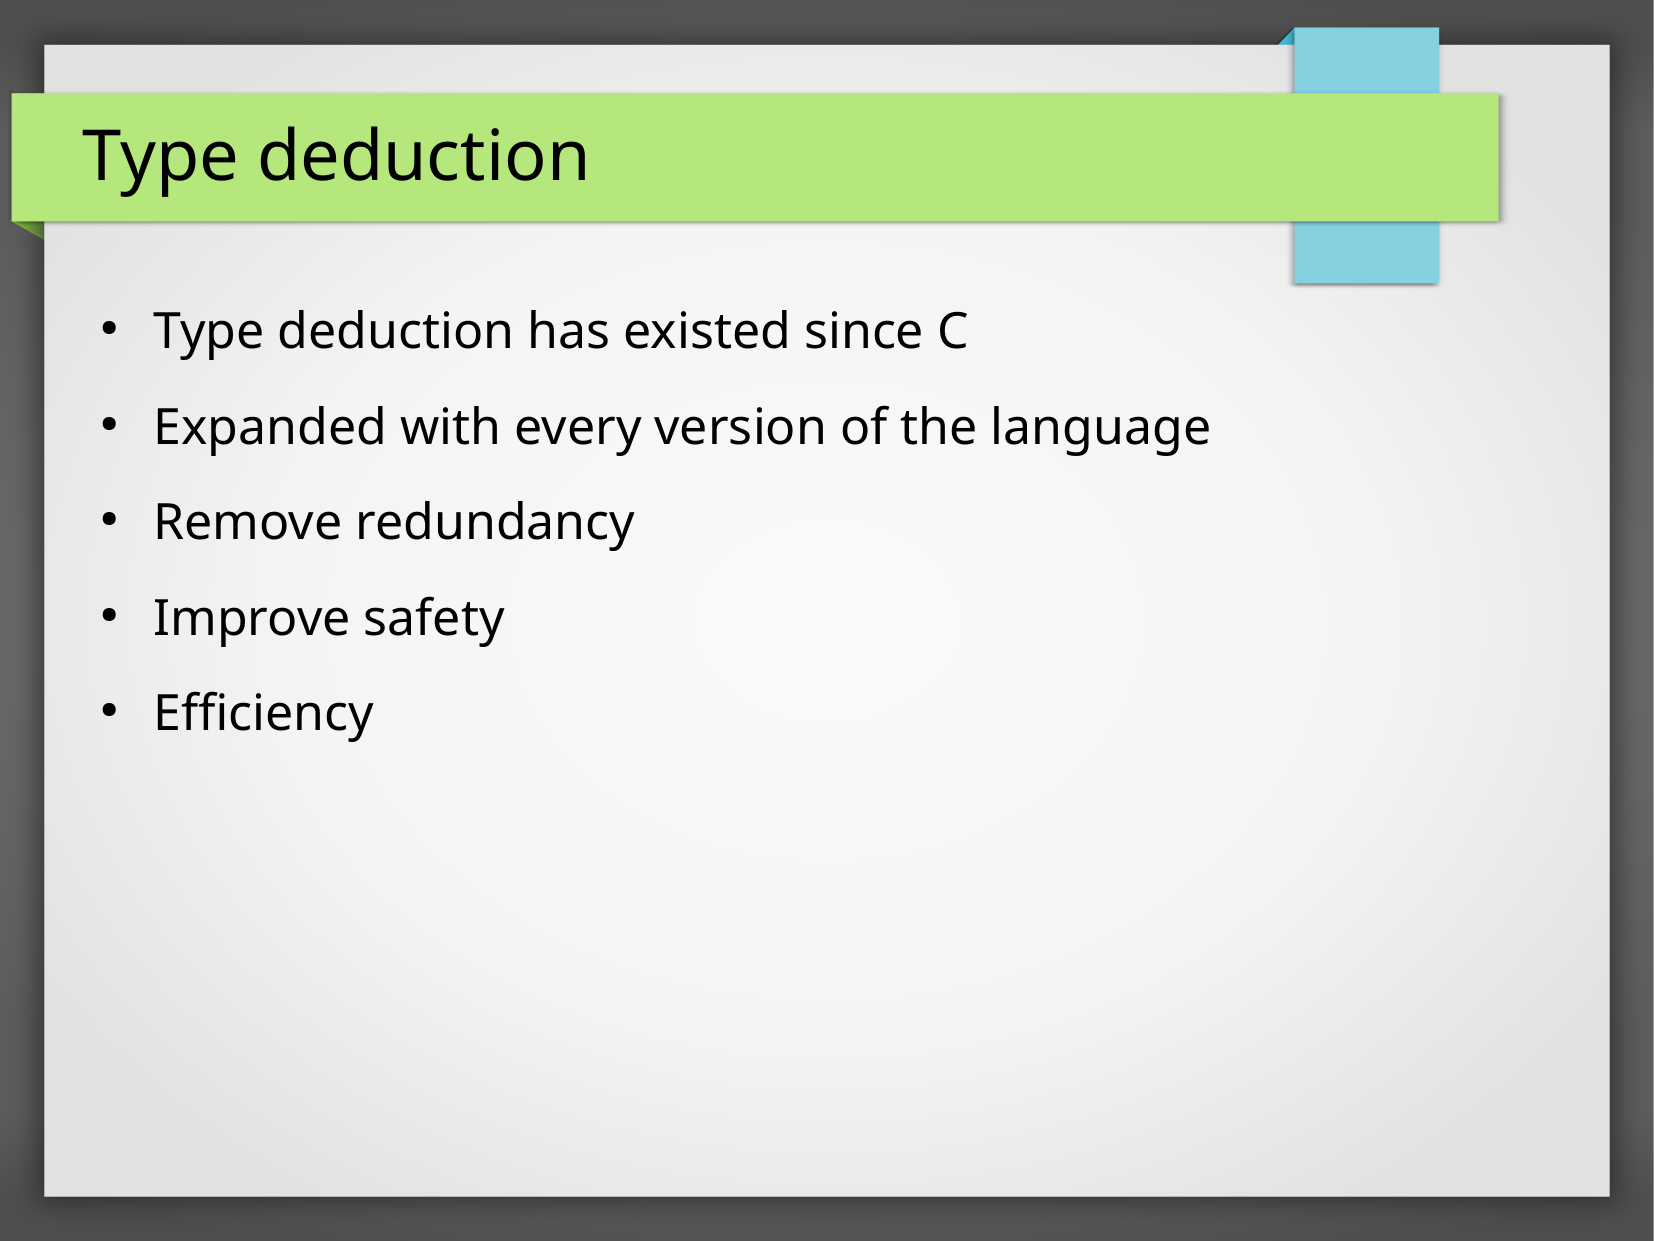

# Type deduction
Type deduction has existed since C
Expanded with every version of the language
Remove redundancy
Improve safety
Efficiency